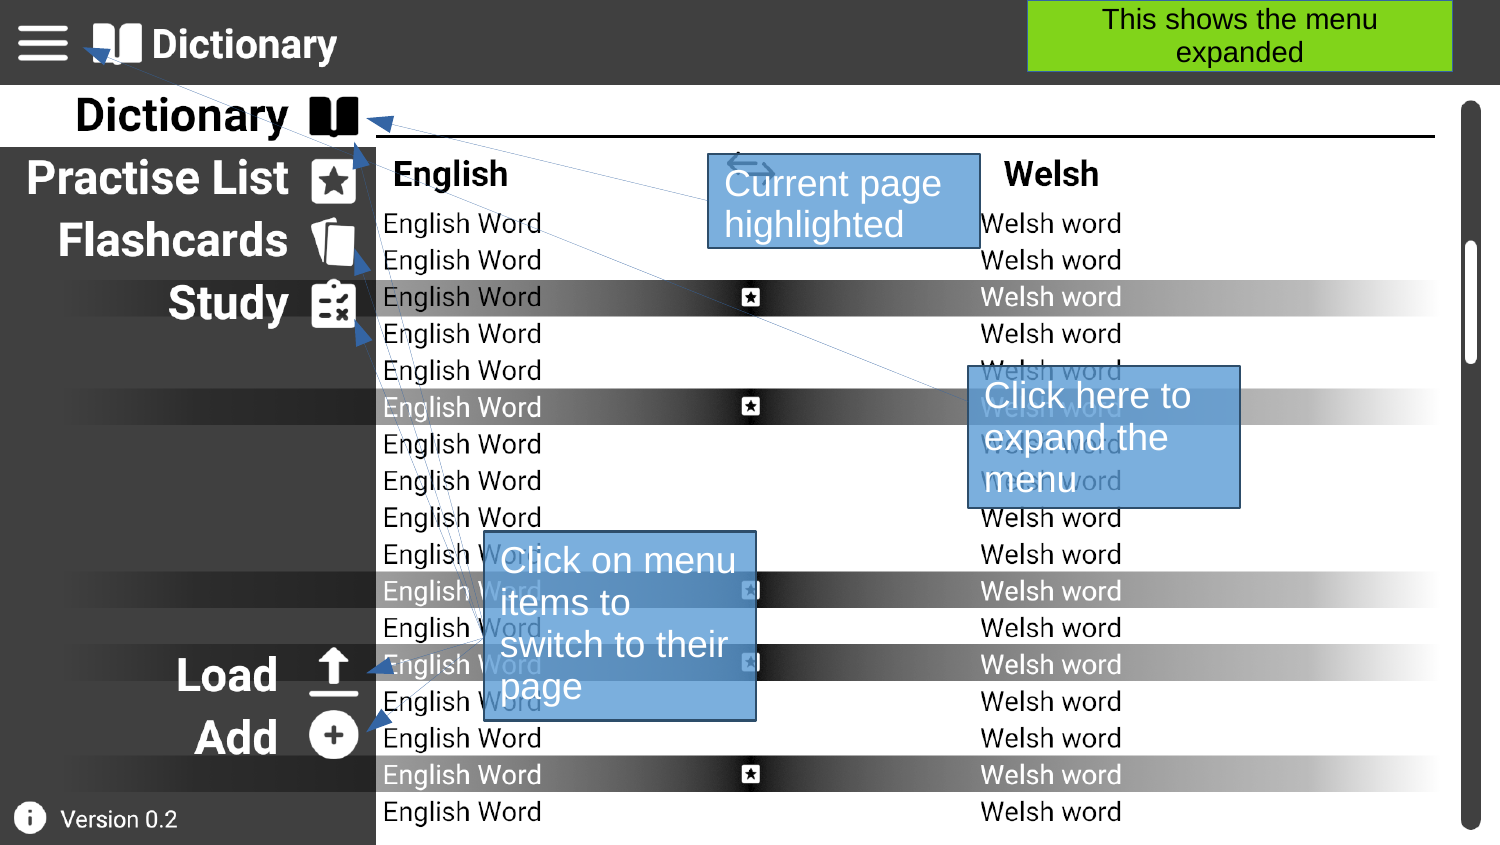

This shows the menu expanded
Current page highlighted
Click here to expand the menu
Click on menu items to switch to their page